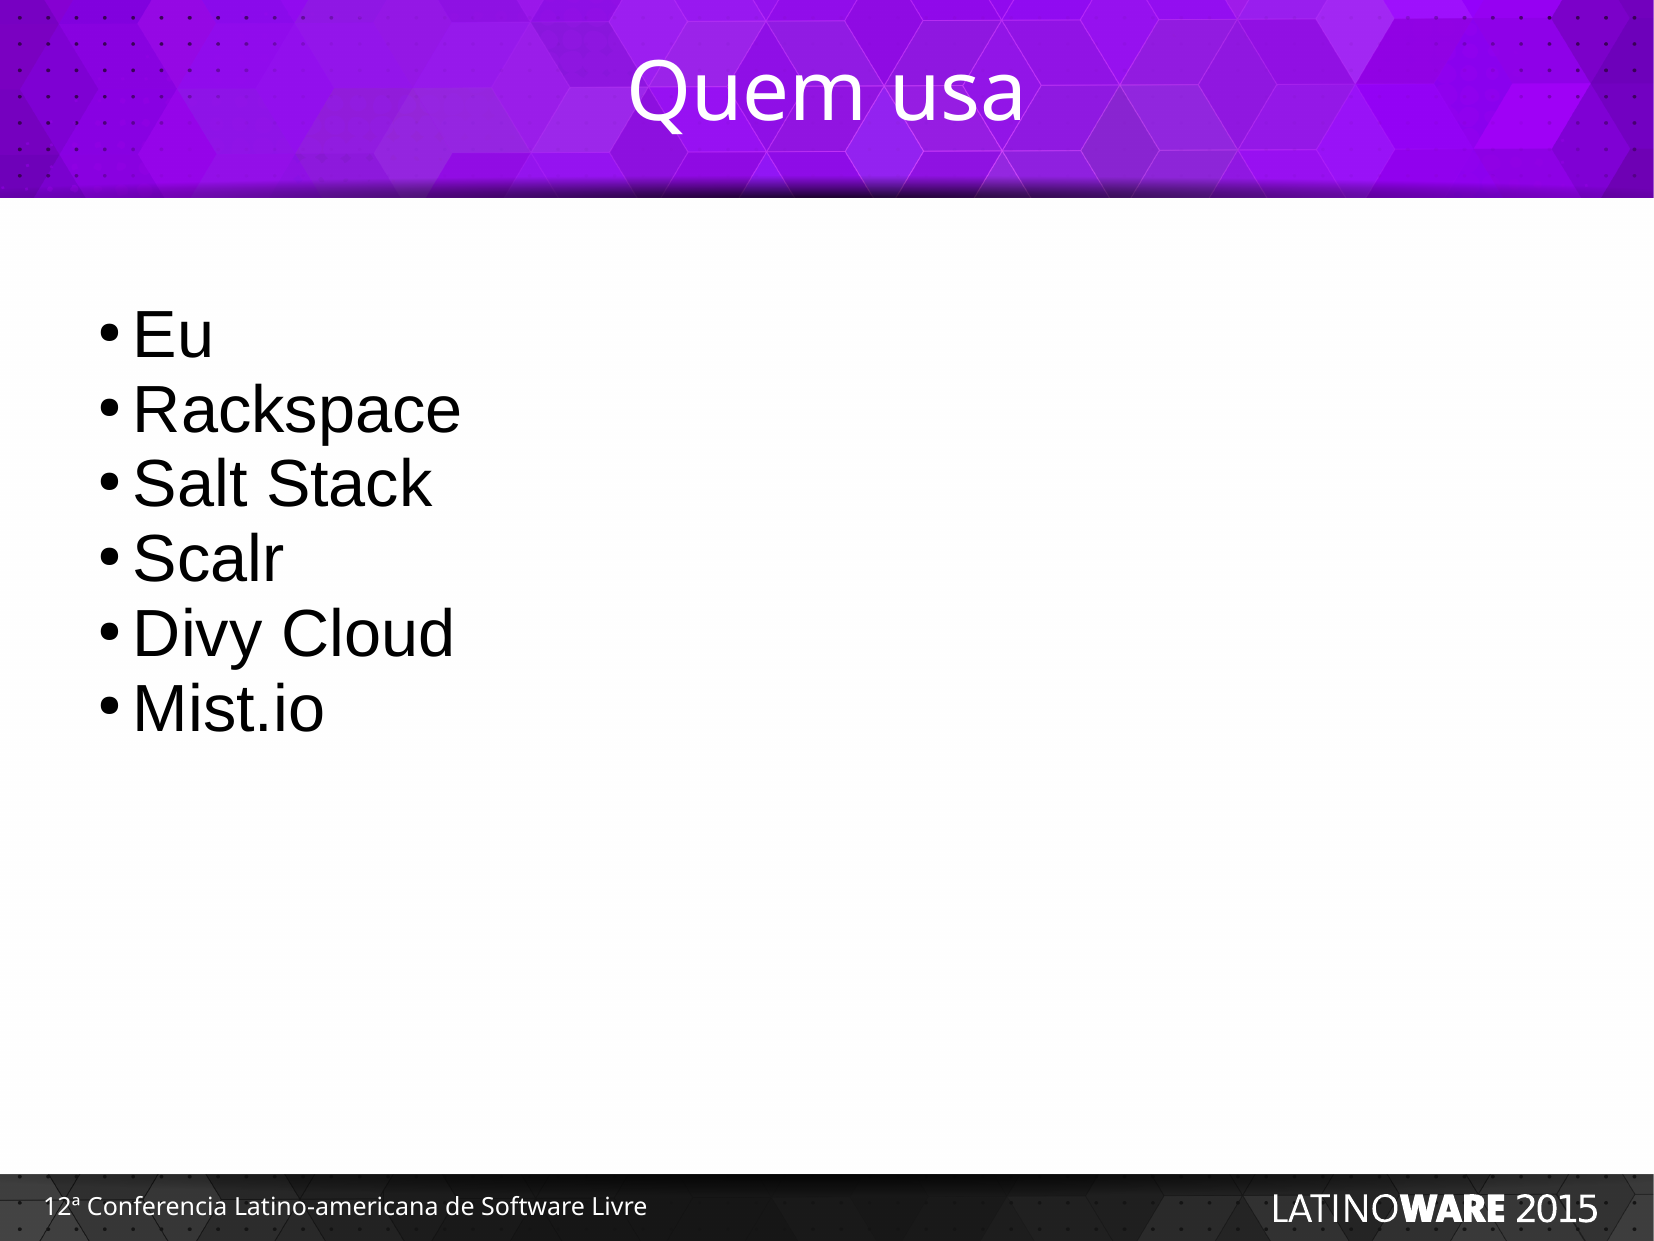

Quem usa
Eu
Rackspace
Salt Stack
Scalr
Divy Cloud
Mist.io
12ª Conferencia Latino-americana de Software Livre